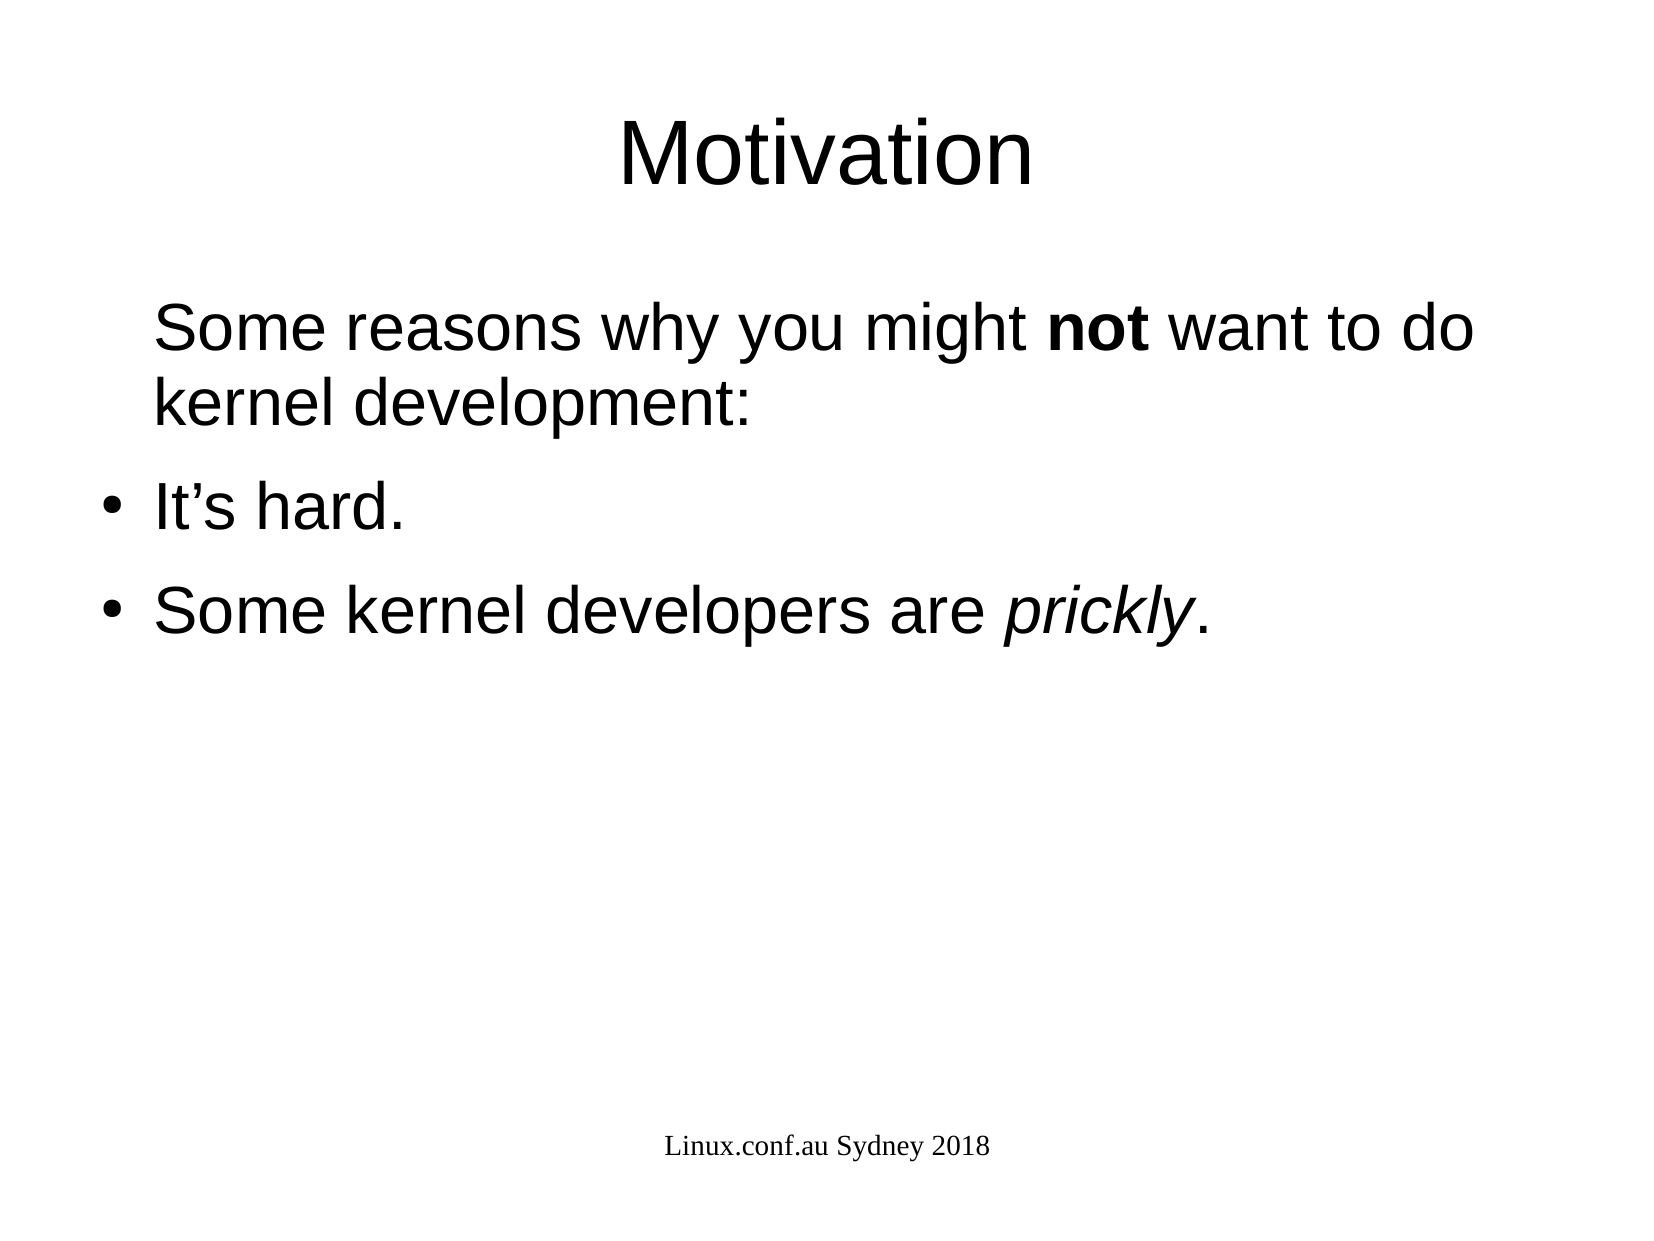

# Motivation
Some reasons why you might not want to do kernel development:
It’s hard.
Some kernel developers are prickly.
Linux.conf.au Sydney 2018